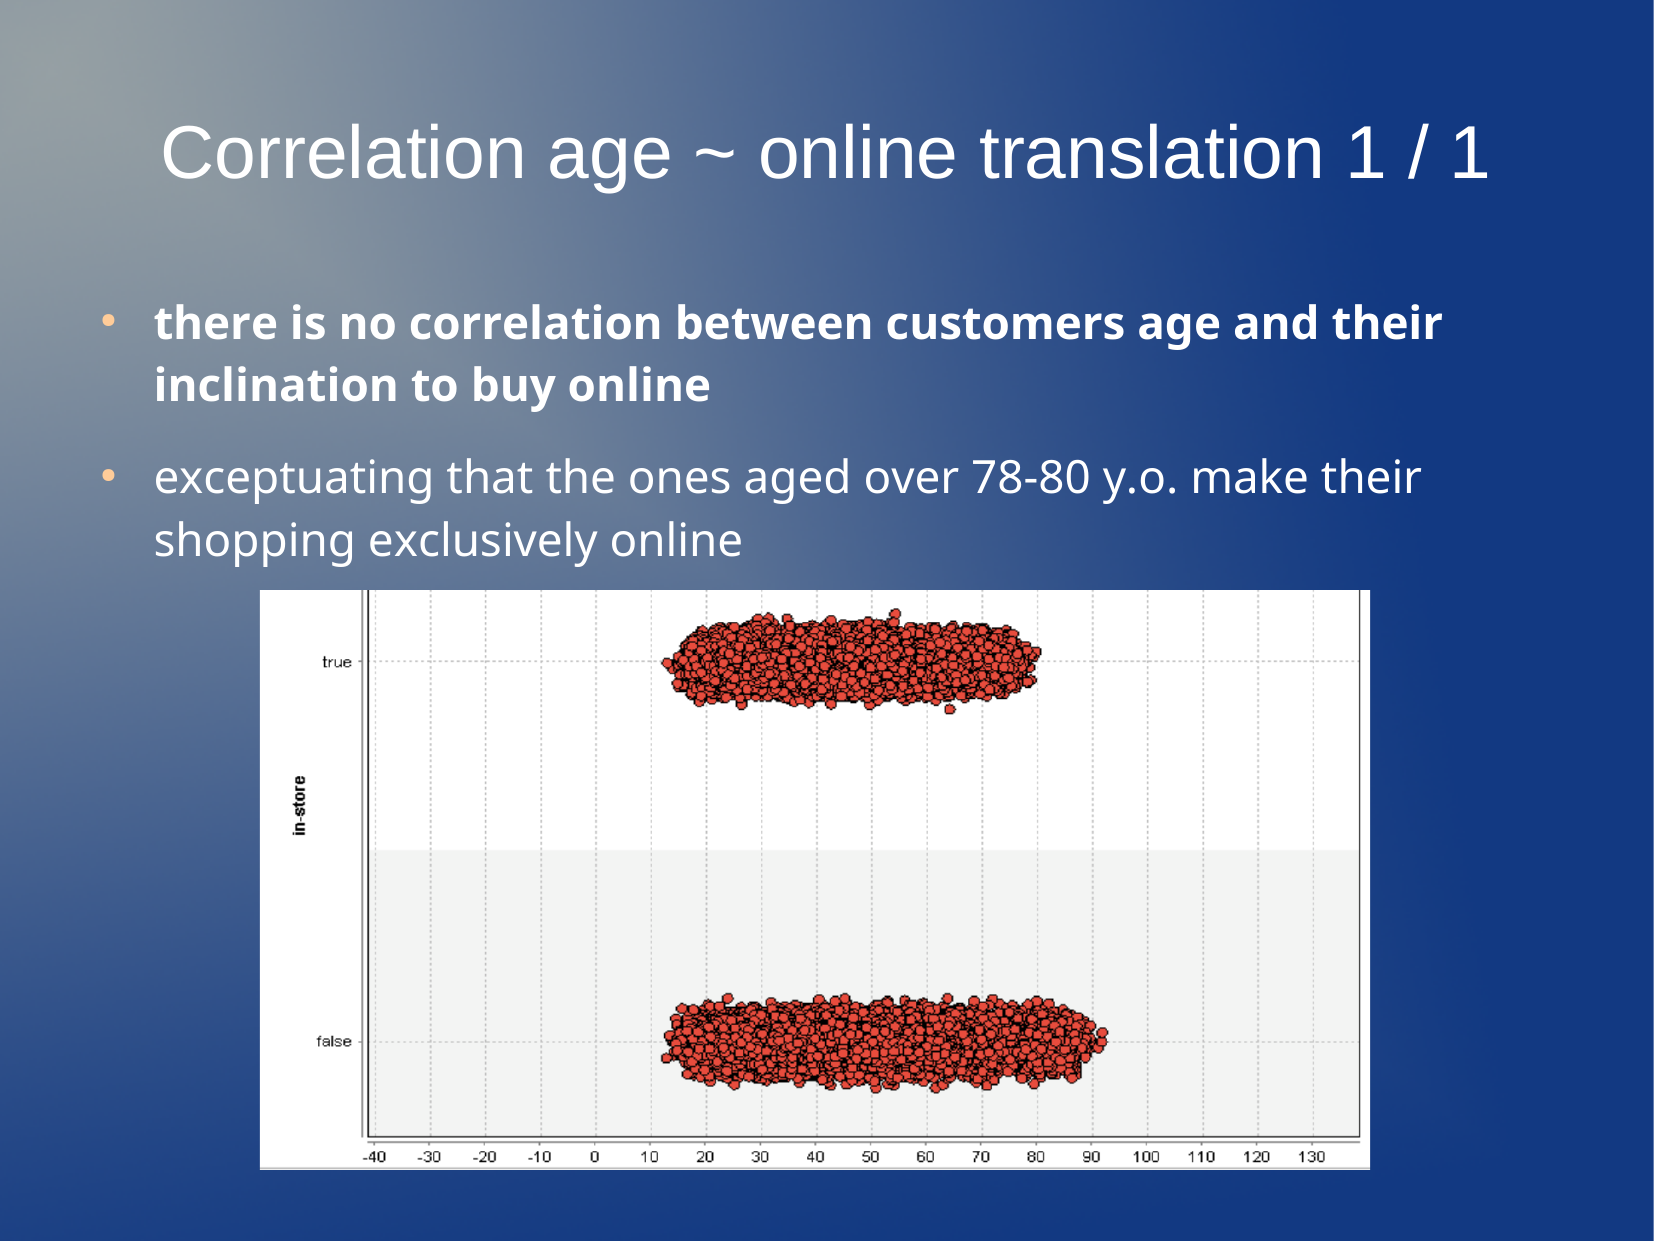

# Correlation age ~ online translation 1 / 1
there is no correlation between customers age and their inclination to buy online
exceptuating that the ones aged over 78-80 y.o. make their shopping exclusively online